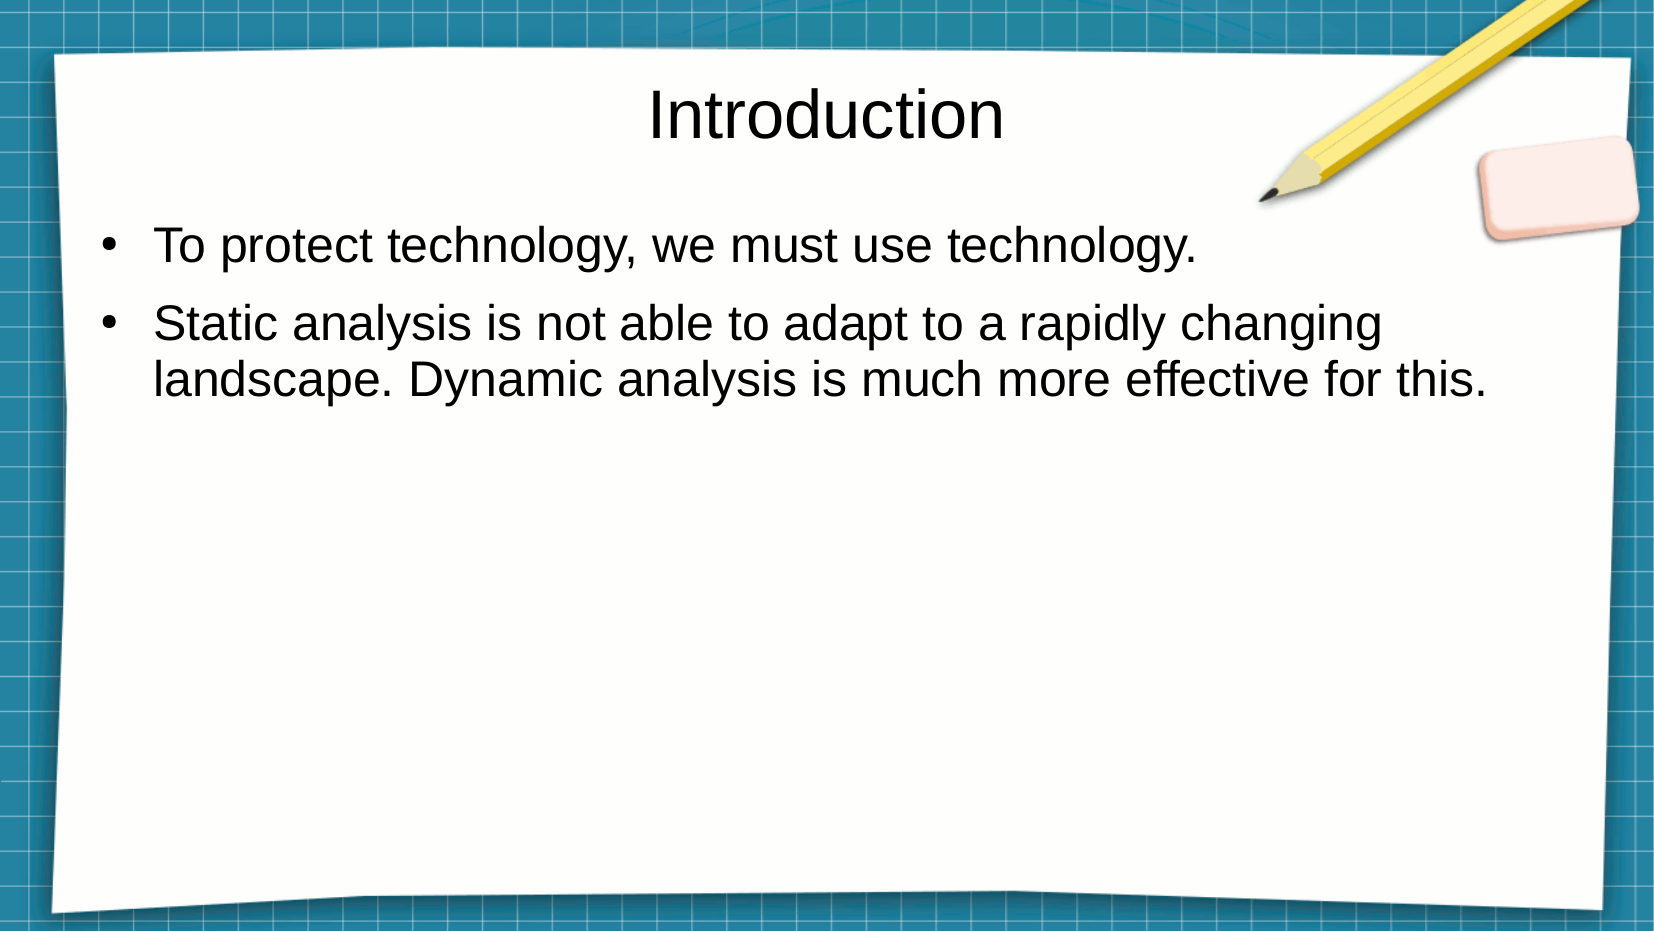

# Introduction
To protect technology, we must use technology.
Static analysis is not able to adapt to a rapidly changing landscape. Dynamic analysis is much more effective for this.